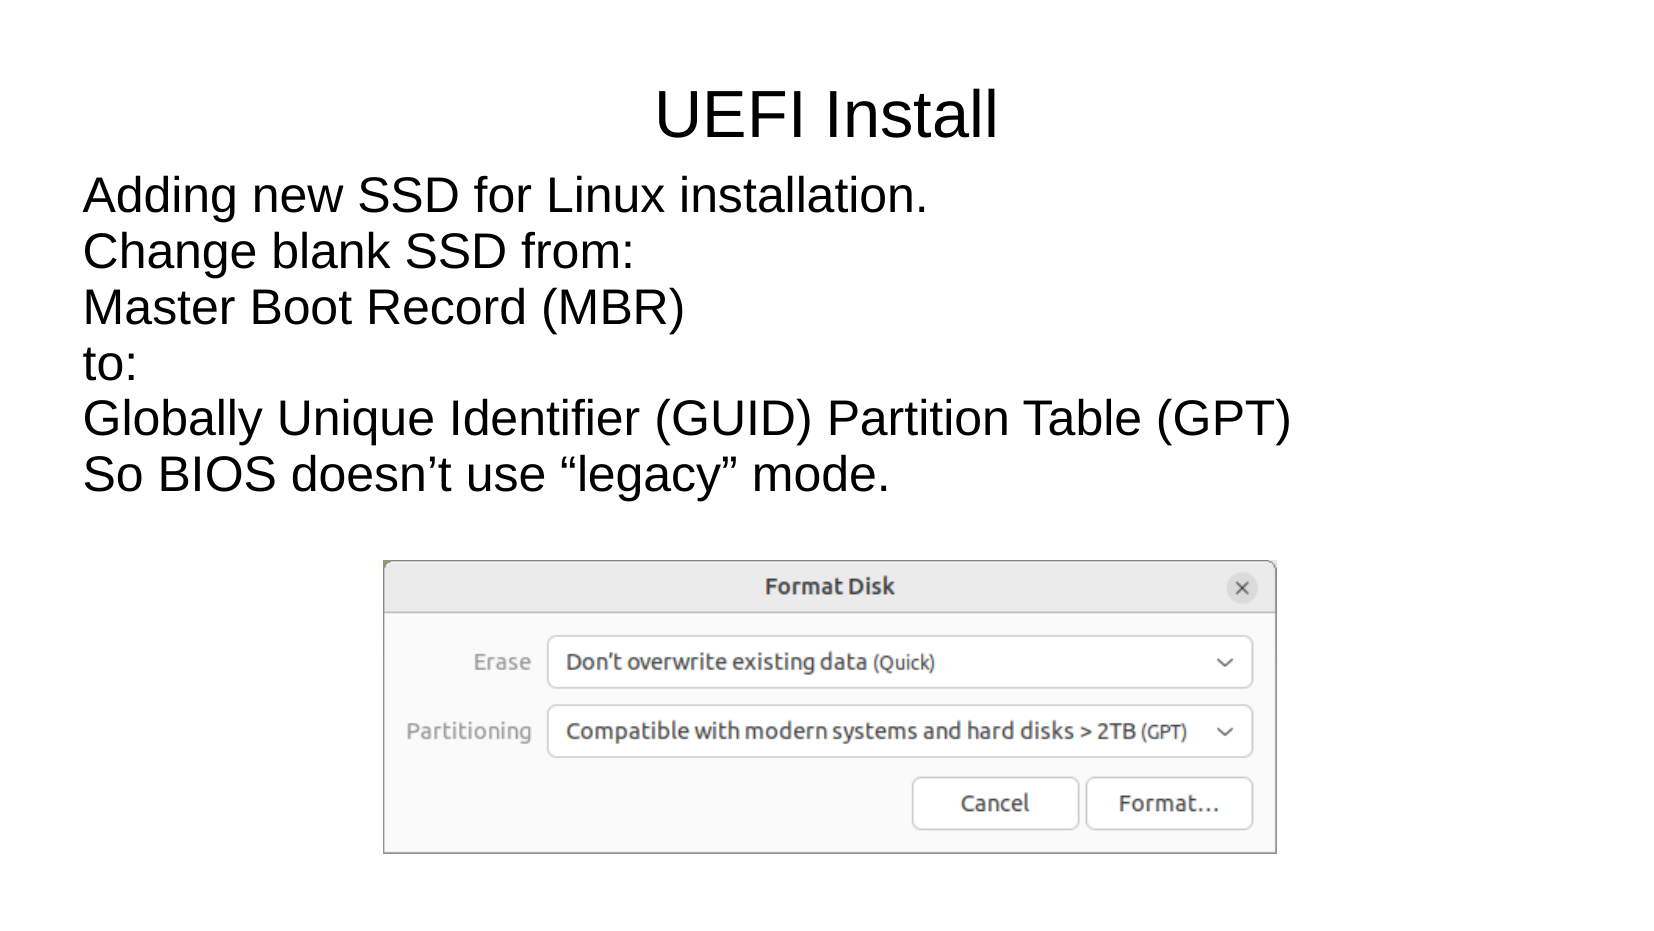

# UEFI Install
Adding new SSD for Linux installation.
Change blank SSD from:
Master Boot Record (MBR)
to:
Globally Unique Identifier (GUID) Partition Table (GPT)
So BIOS doesn’t use “legacy” mode.